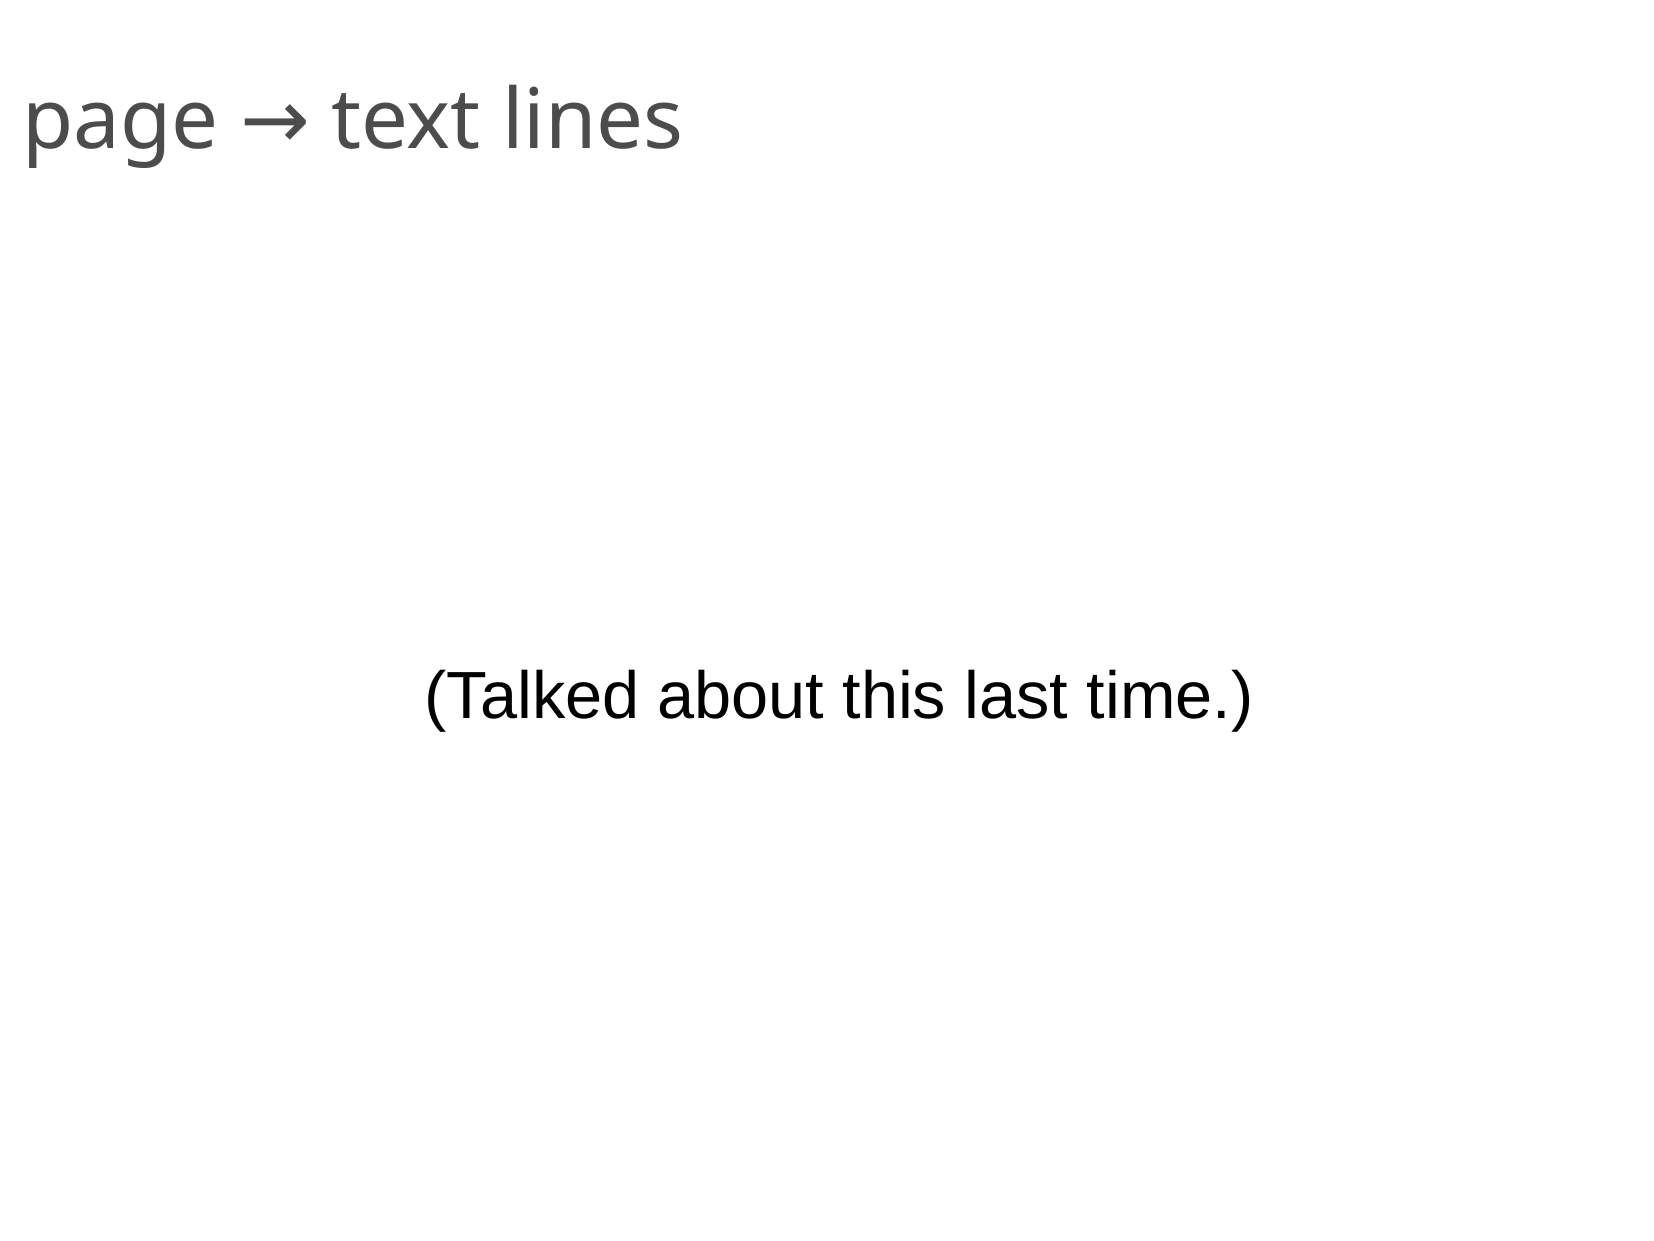

# page → text lines
(Talked about this last time.)